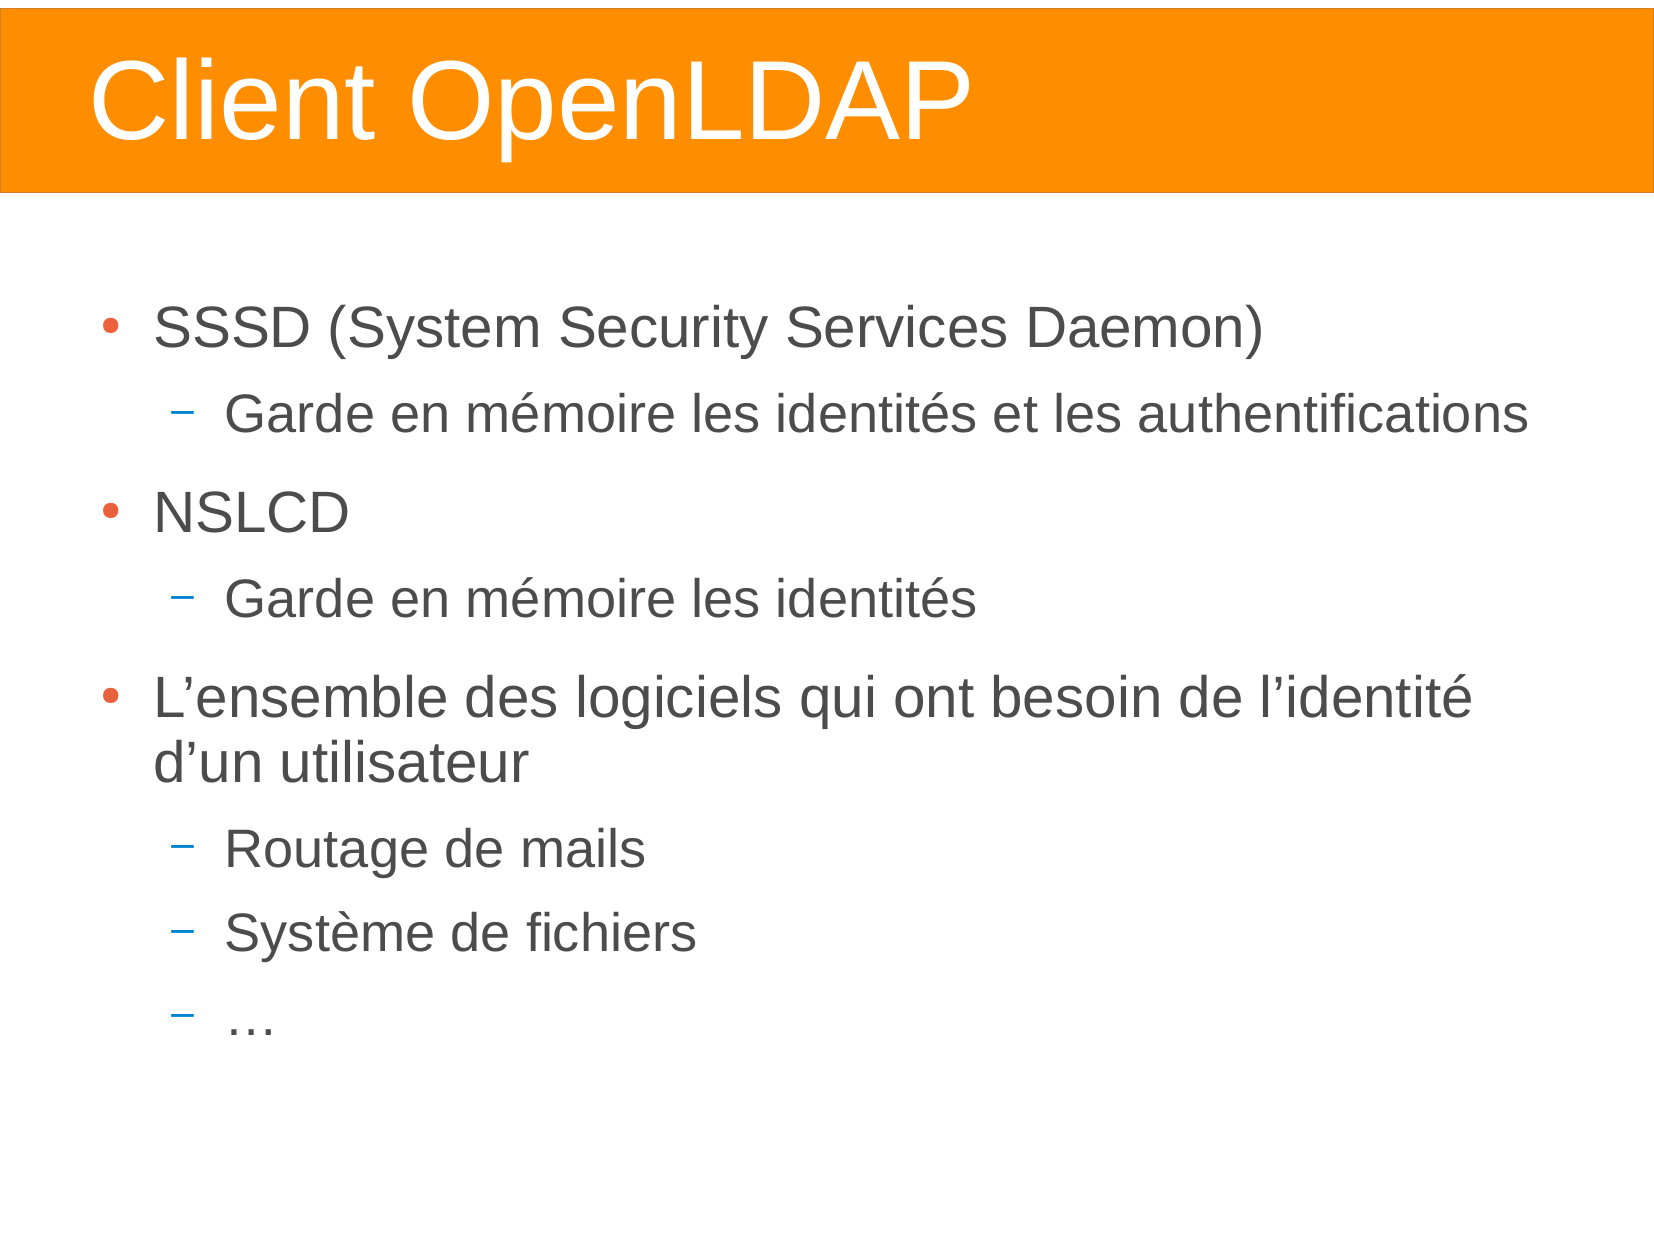

Client OpenLDAP
# SSSD (System Security Services Daemon)
Garde en mémoire les identités et les authentifications
NSLCD
Garde en mémoire les identités
L’ensemble des logiciels qui ont besoin de l’identité d’un utilisateur
Routage de mails
Système de fichiers
…